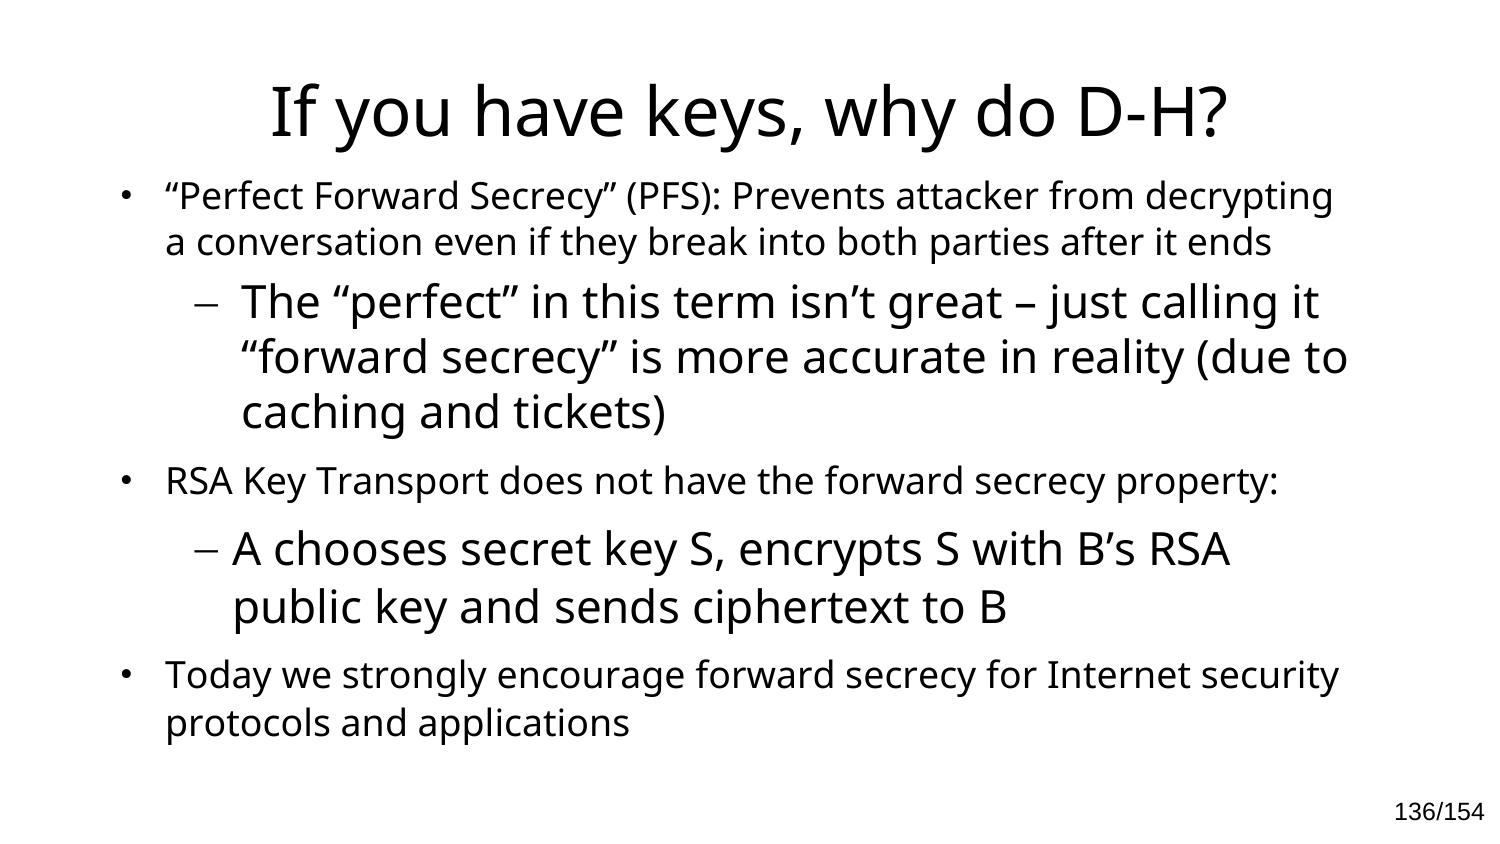

# If you have keys, why do D-H?
“Perfect Forward Secrecy” (PFS): Prevents attacker from decrypting a conversation even if they break into both parties after it ends
The “perfect” in this term isn’t great – just calling it “forward secrecy” is more accurate in reality (due to caching and tickets)
RSA Key Transport does not have the forward secrecy property:
A chooses secret key S, encrypts S with B’s RSA public key and sends ciphertext to B
Today we strongly encourage forward secrecy for Internet security protocols and applications